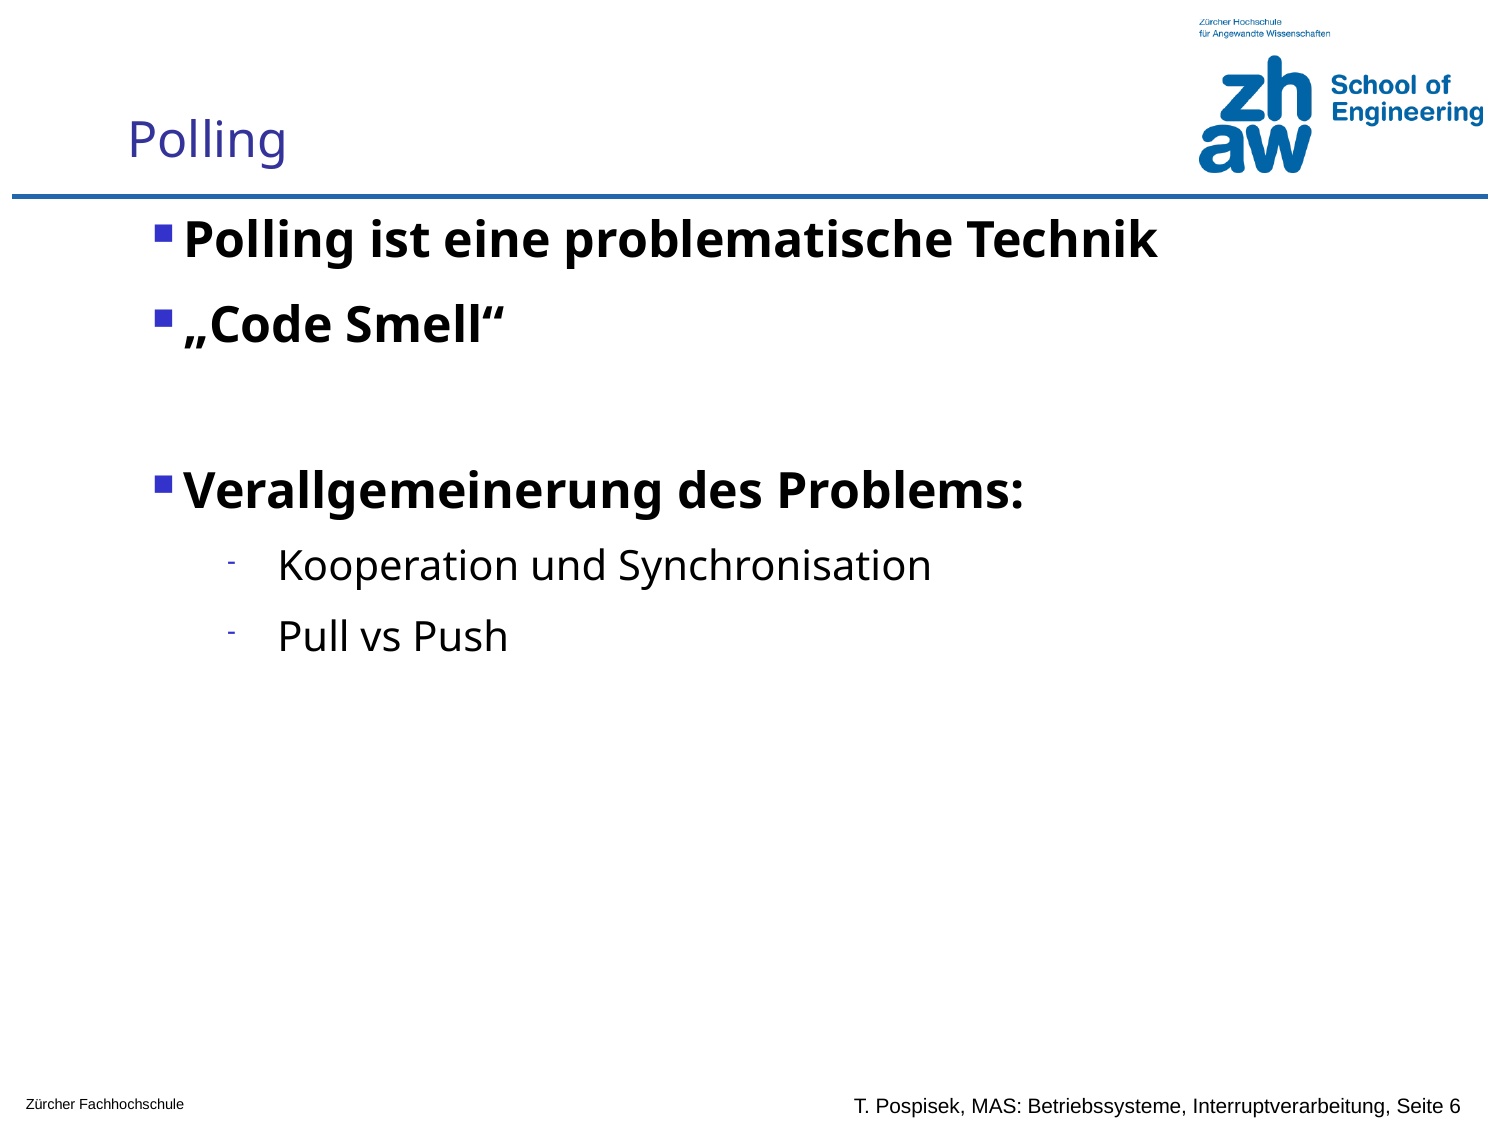

# Polling
Polling ist eine problematische Technik
„Code Smell“
Verallgemeinerung des Problems:
Kooperation und Synchronisation
Pull vs Push